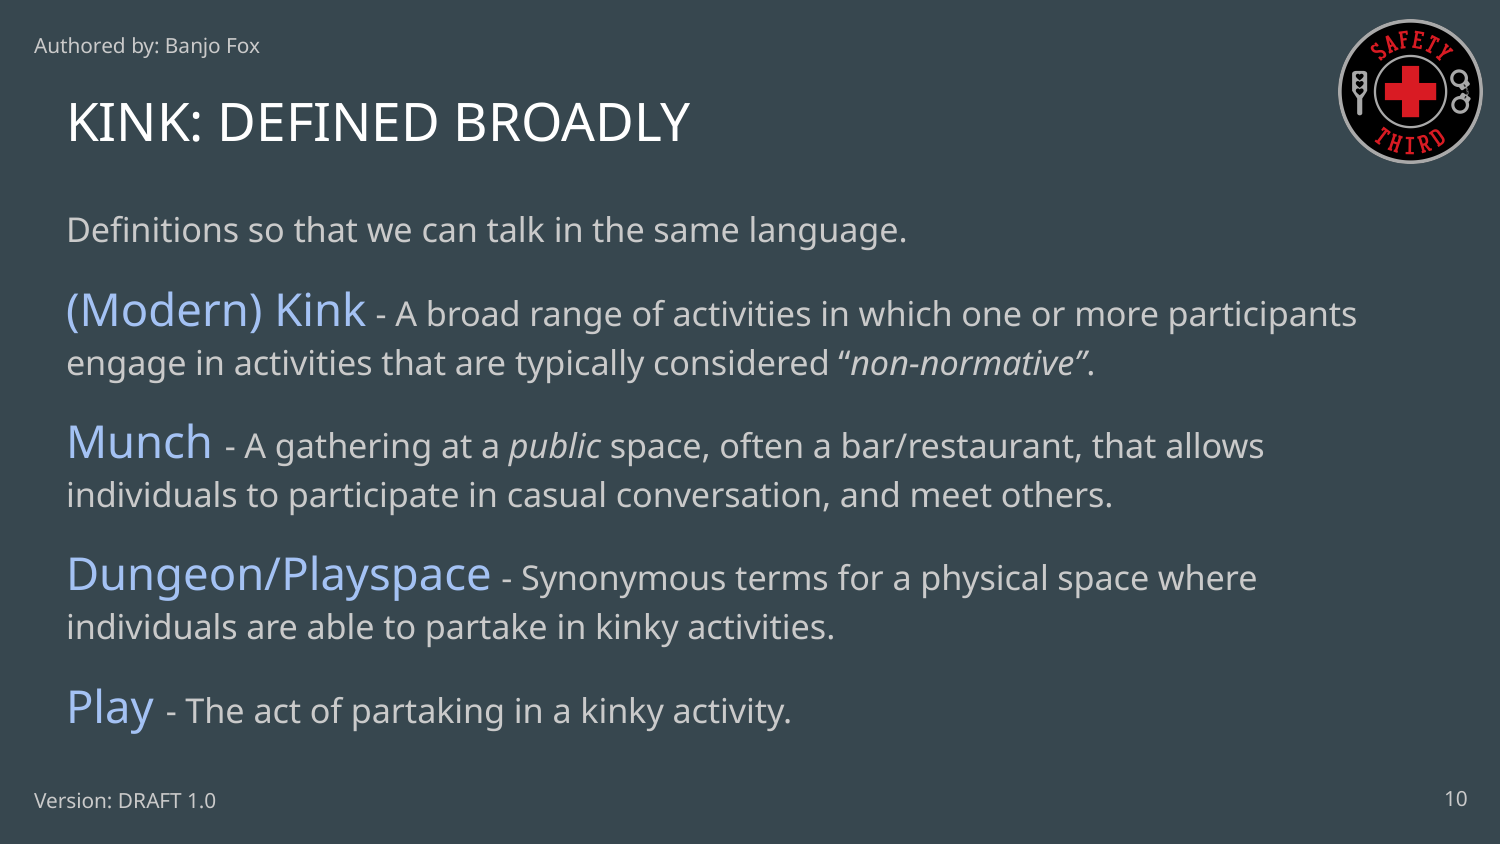

# KINK: DEFINED BROADLY
Definitions so that we can talk in the same language.
(Modern) Kink - A broad range of activities in which one or more participants engage in activities that are typically considered “non-normative”.
Munch - A gathering at a public space, often a bar/restaurant, that allows individuals to participate in casual conversation, and meet others.
Dungeon/Playspace - Synonymous terms for a physical space where individuals are able to partake in kinky activities.
Play - The act of partaking in a kinky activity.